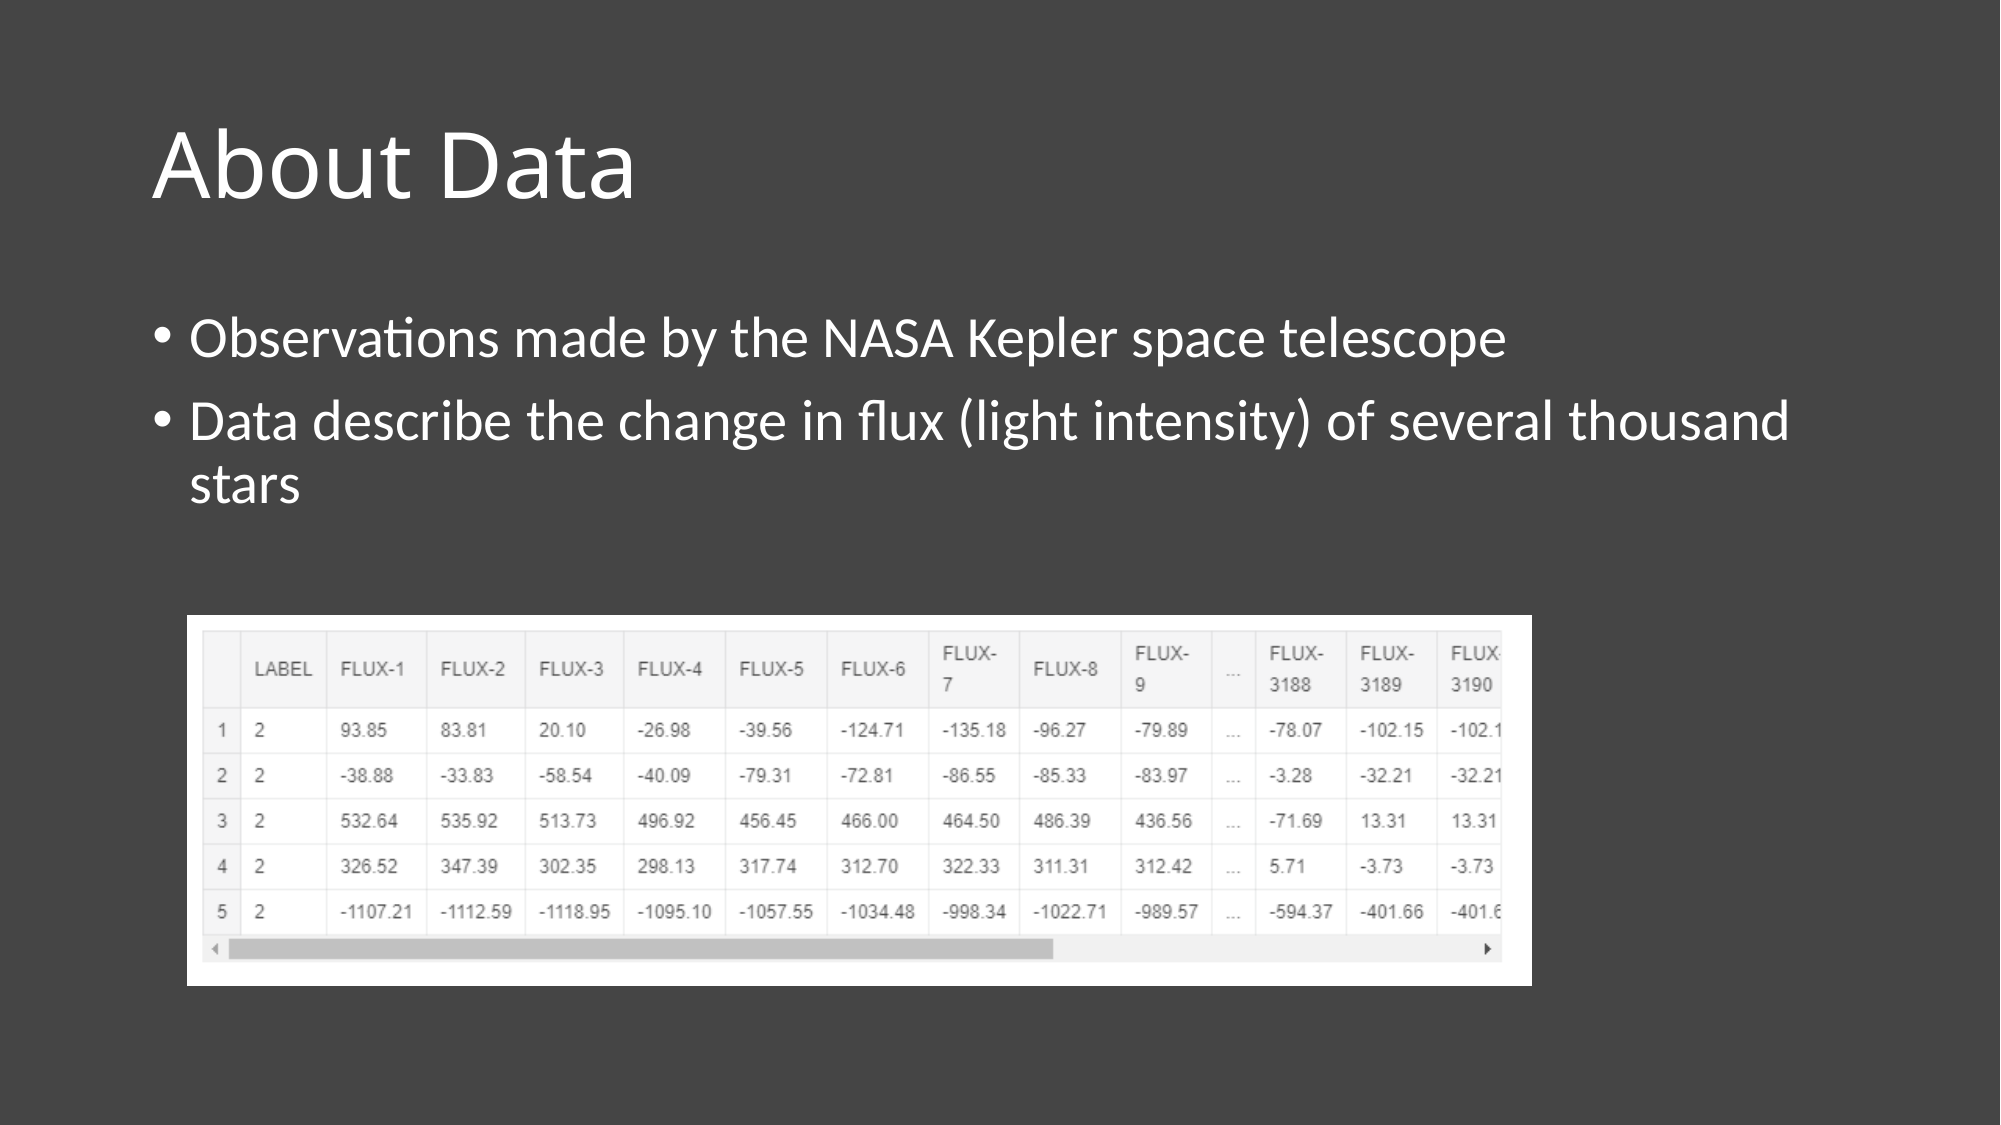

# About Data
Observations made by the NASA Kepler space telescope
Data describe the change in flux (light intensity) of several thousand stars